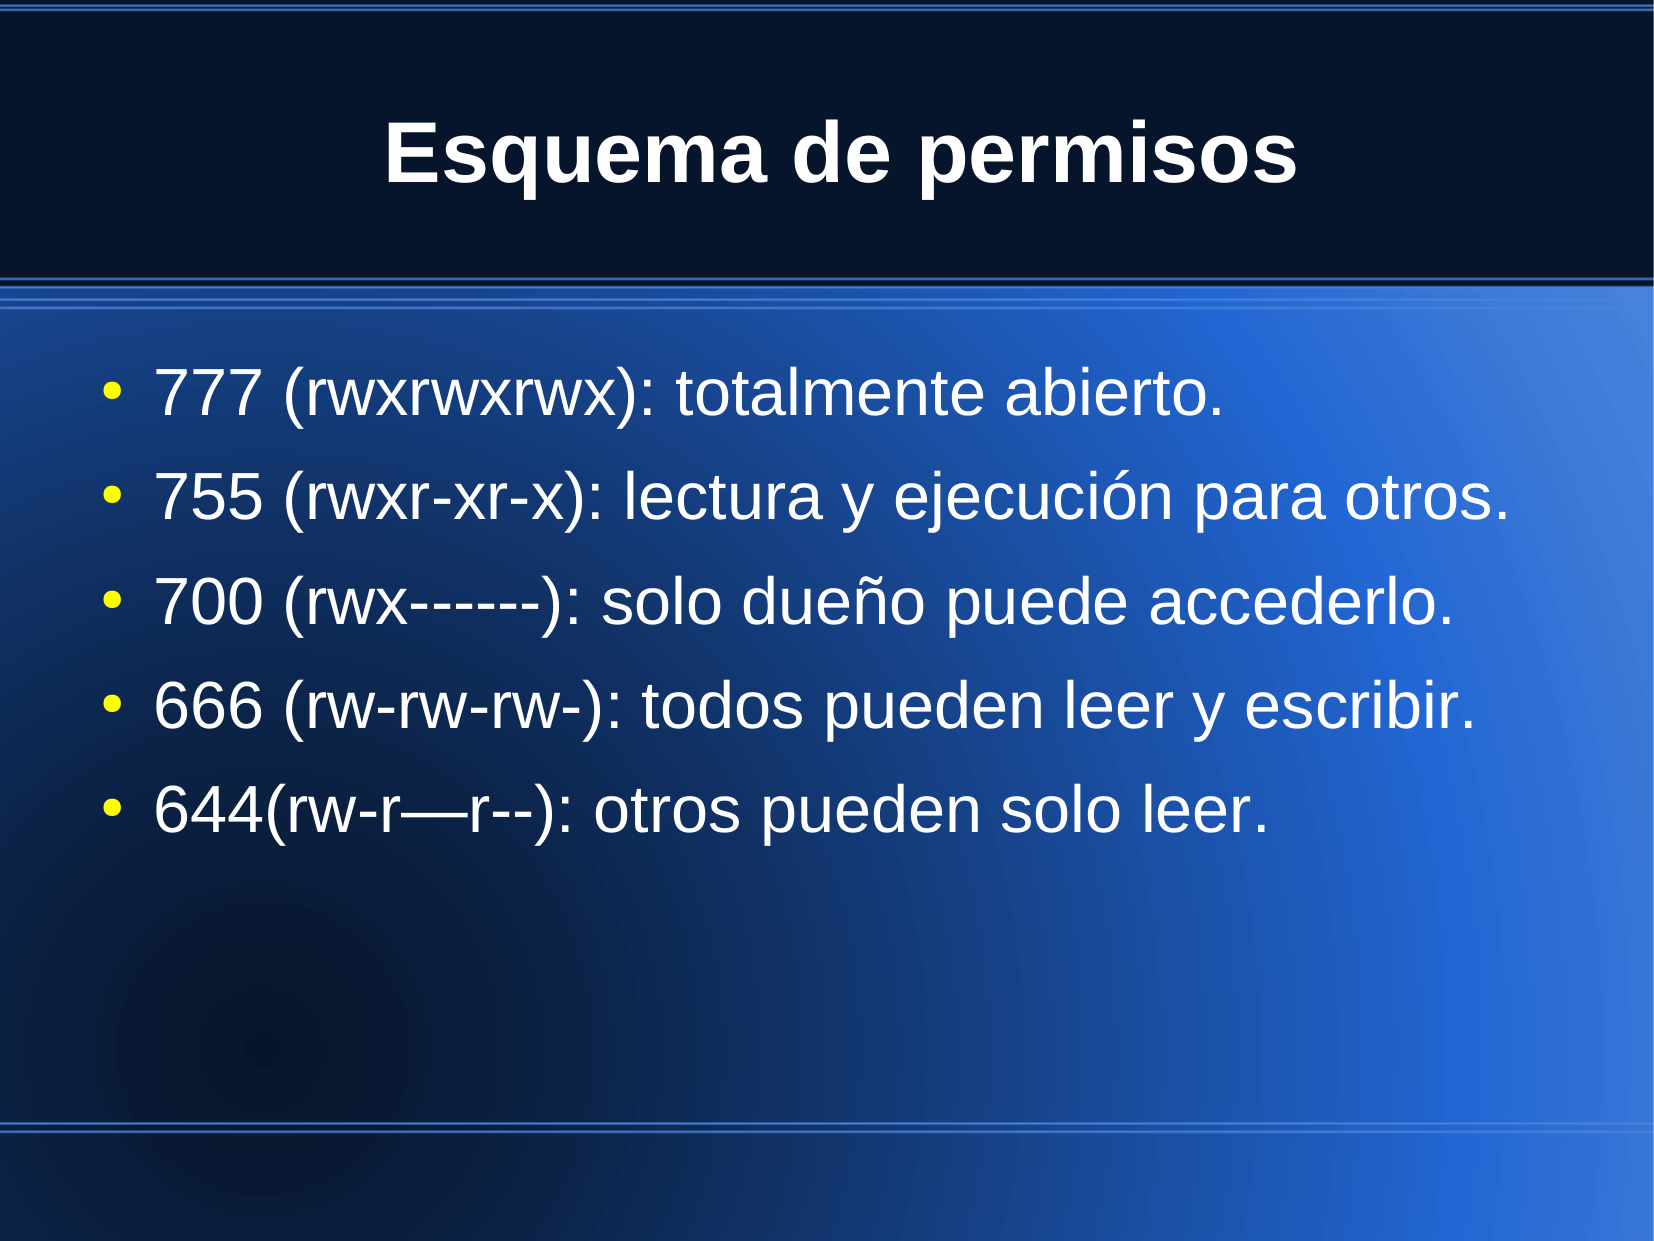

# Esquema de permisos
777 (rwxrwxrwx): totalmente abierto.
755 (rwxr-xr-x): lectura y ejecución para otros.
700 (rwx------): solo dueño puede accederlo.
666 (rw-rw-rw-): todos pueden leer y escribir.
644(rw-r—r--): otros pueden solo leer.